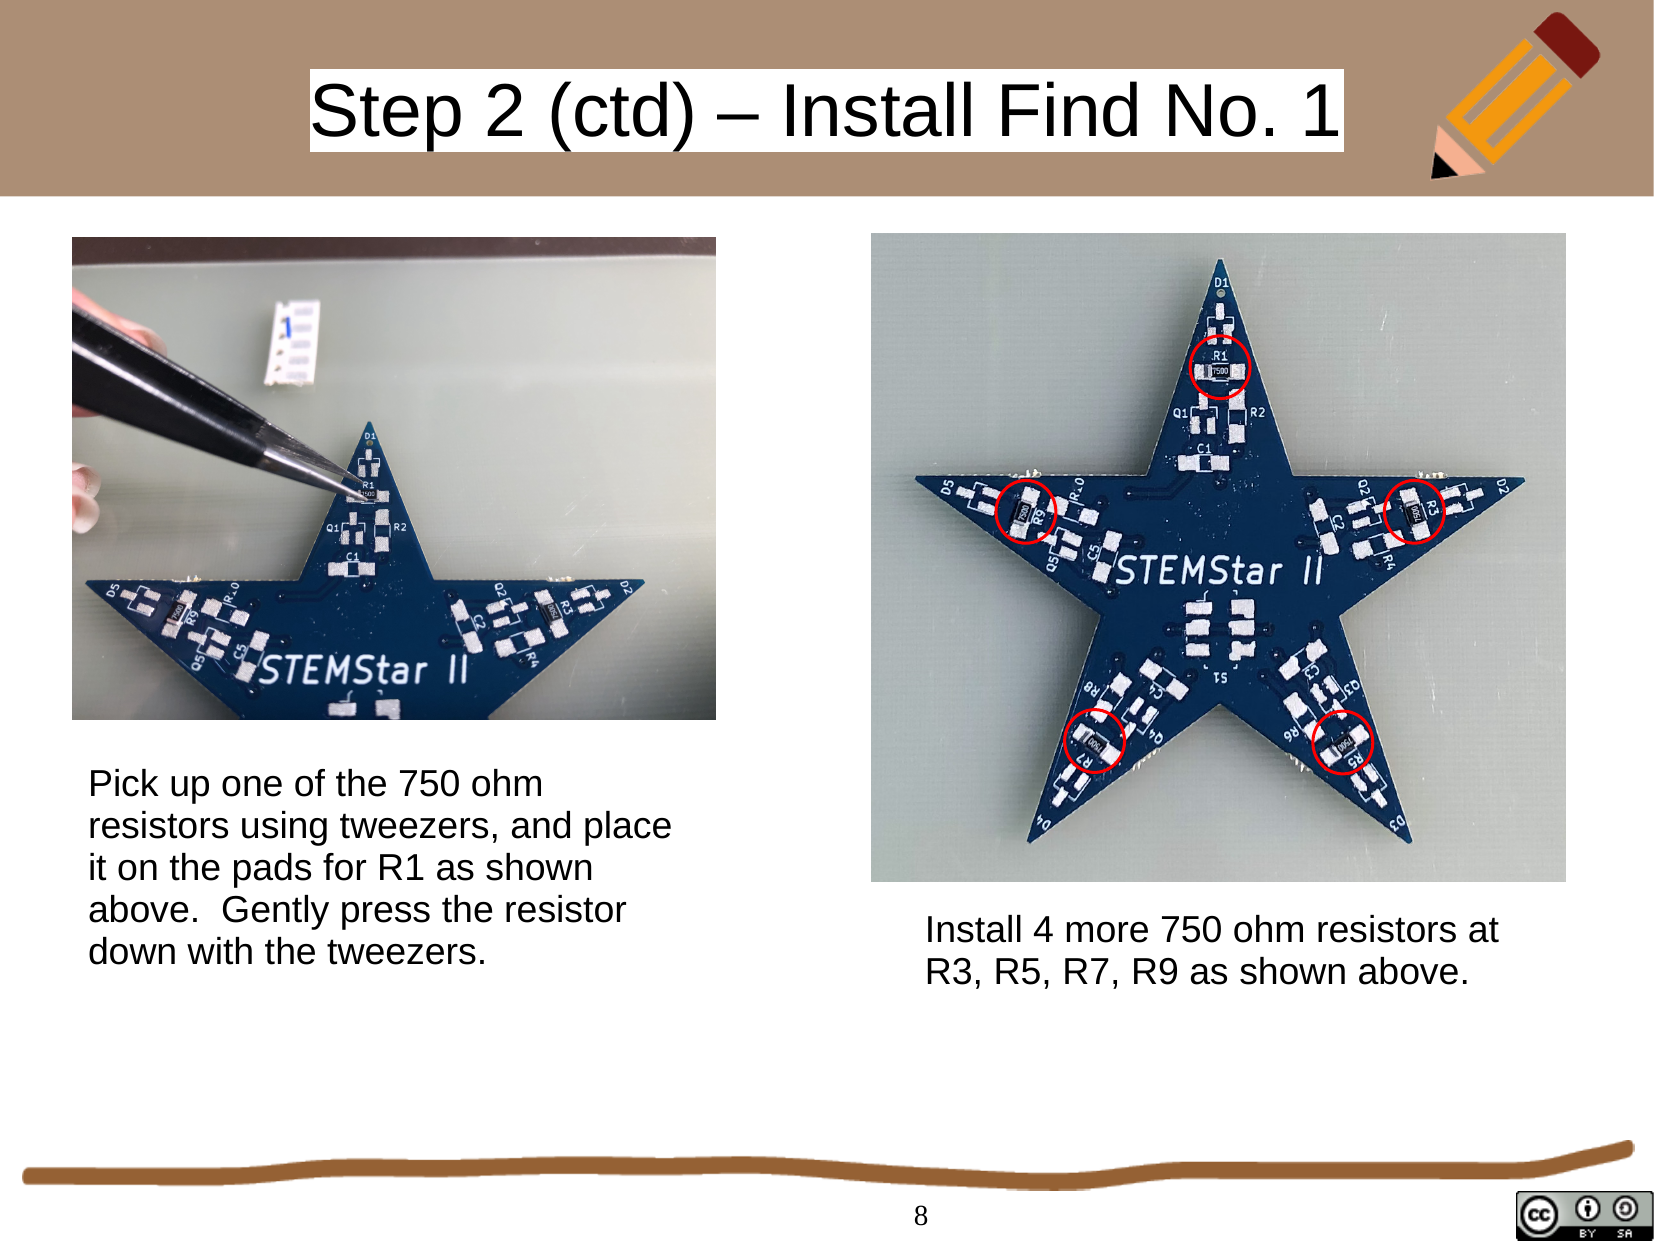

# Step 2 (ctd) – Install Find No. 1
Pick up one of the 750 ohm resistors using tweezers, and place it on the pads for R1 as shown above. Gently press the resistor down with the tweezers.
Install 4 more 750 ohm resistors at R3, R5, R7, R9 as shown above.
8